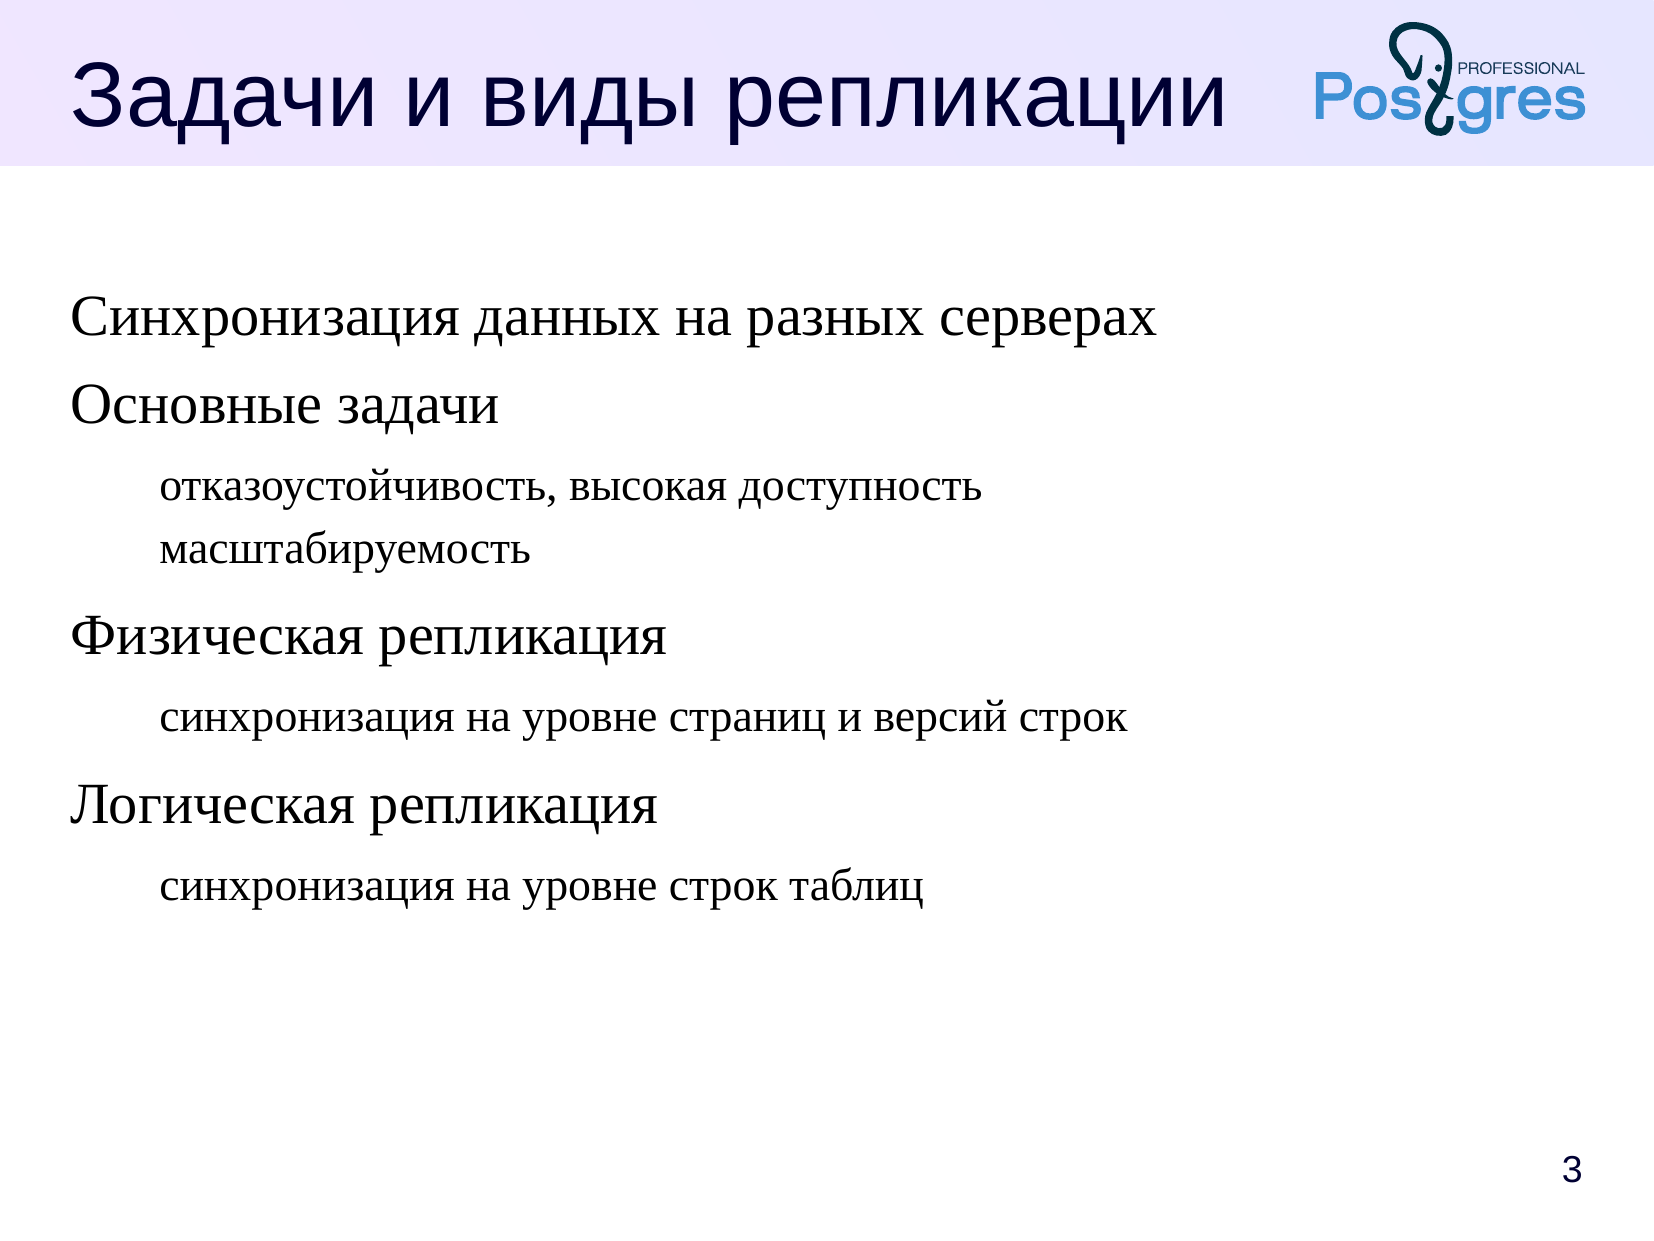

# Задачи и виды репликации
Синхронизация данных на разных серверах
Основные задачи
отказоустойчивость, высокая доступность
масштабируемость
Физическая репликация
синхронизация на уровне страниц и версий строк
Логическая репликация
синхронизация на уровне строк таблиц